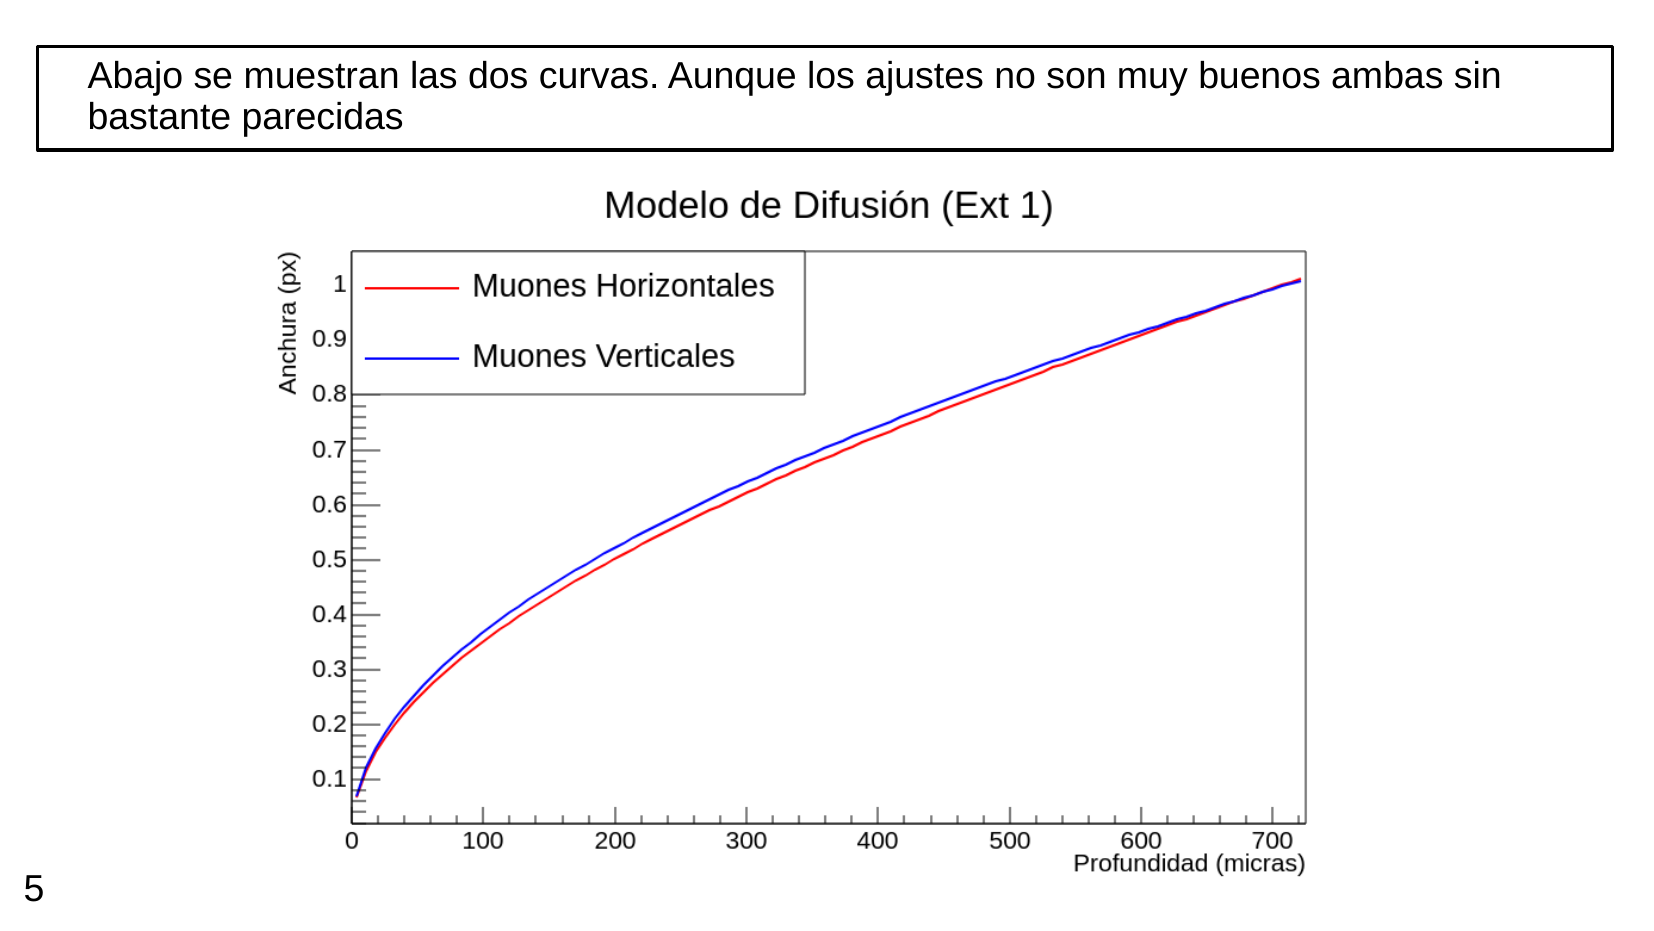

Abajo se muestran las dos curvas. Aunque los ajustes no son muy buenos ambas sin bastante parecidas